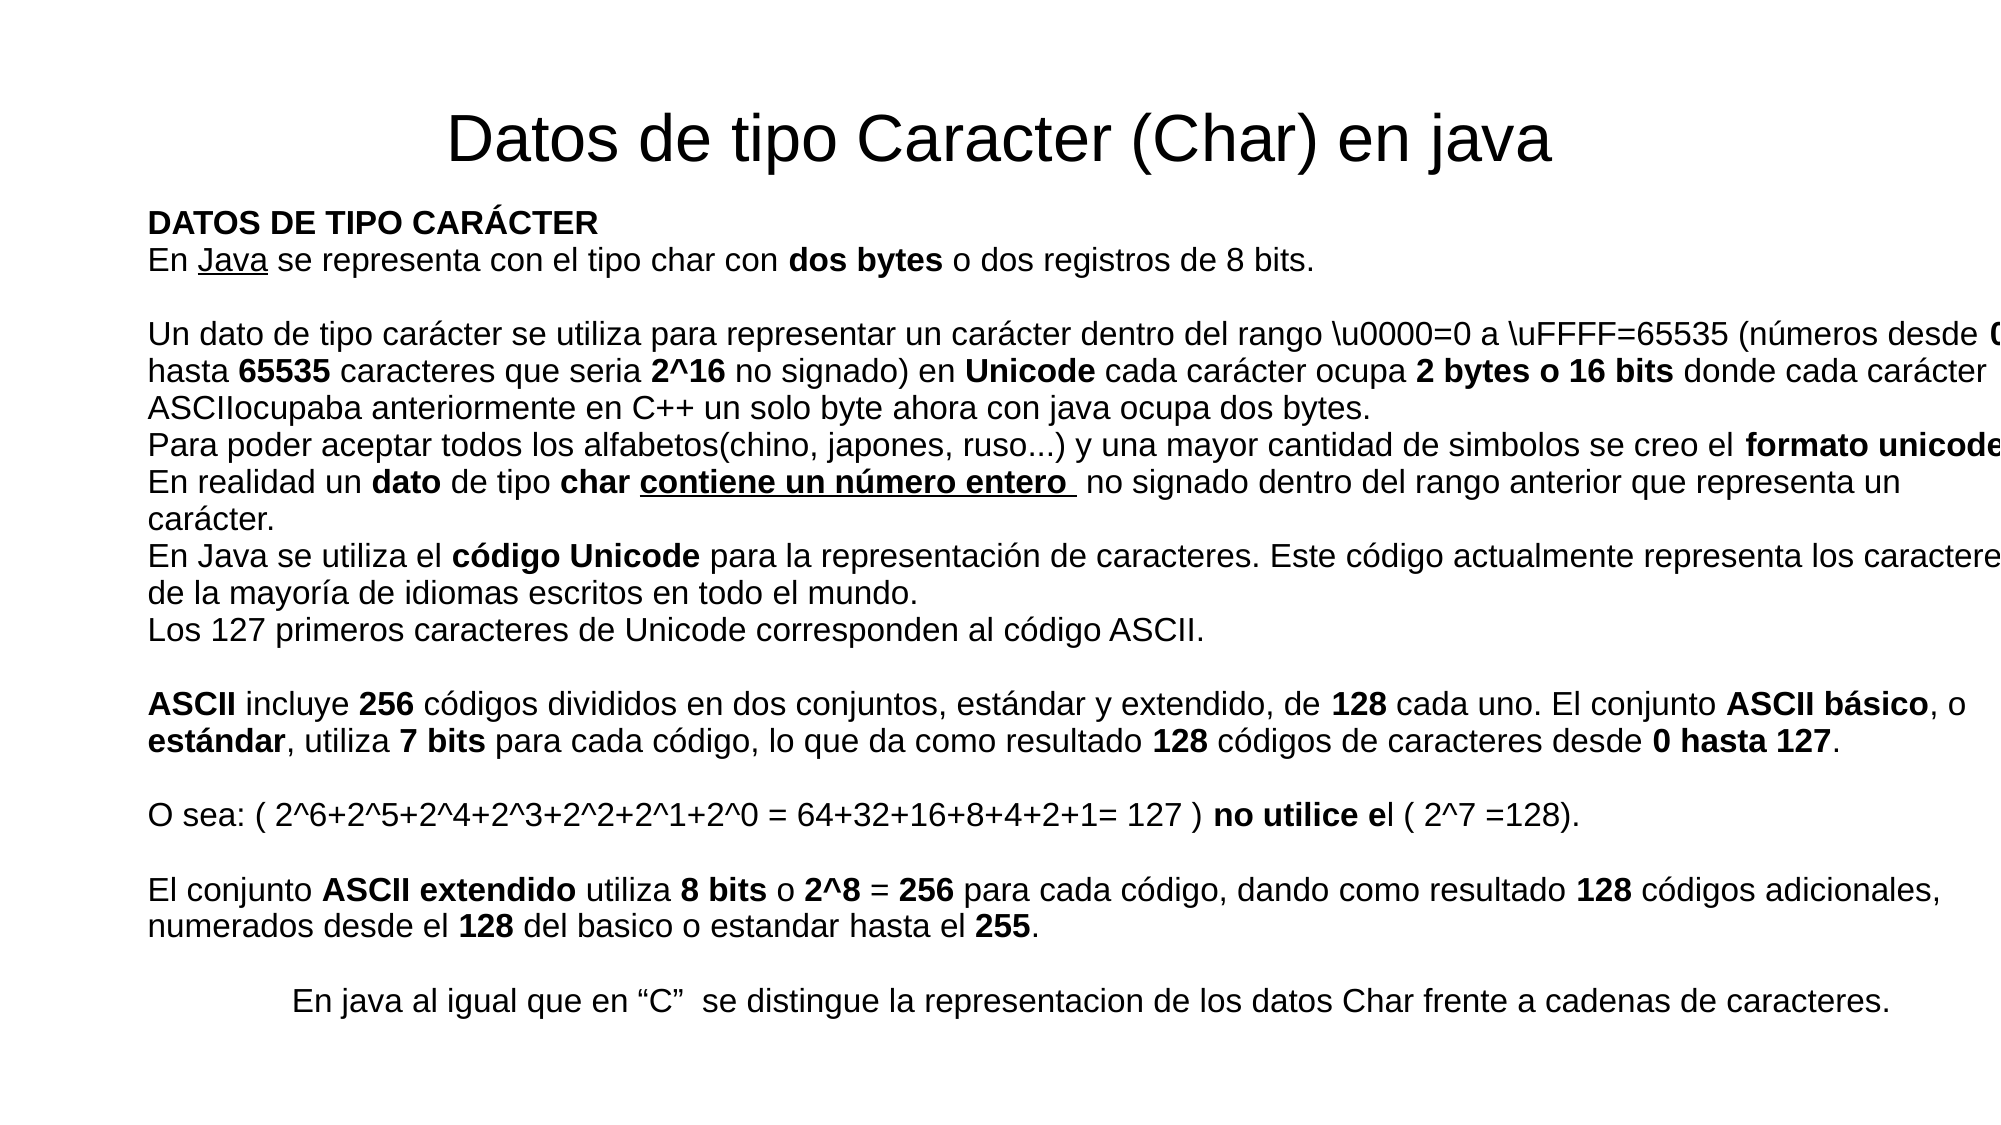

# Datos de tipo Caracter (Char) en java
DATOS DE TIPO CARÁCTER
En Java se representa con el tipo char con dos bytes o dos registros de 8 bits.
Un dato de tipo carácter se utiliza para representar un carácter dentro del rango \u0000=0 a \uFFFF=65535 (números desde 0 hasta 65535 caracteres que seria 2^16 no signado) en Unicode cada carácter ocupa 2 bytes o 16 bits donde cada carácter ASCIIocupaba anteriormente en C++ un solo byte ahora con java ocupa dos bytes.
Para poder aceptar todos los alfabetos(chino, japones, ruso...) y una mayor cantidad de simbolos se creo el formato unicode.
En realidad un dato de tipo char contiene un número entero no signado dentro del rango anterior que representa un carácter.
En Java se utiliza el código Unicode para la representación de caracteres. Este código actualmente representa los caracteres de la mayoría de idiomas escritos en todo el mundo.
Los 127 primeros caracteres de Unicode corresponden al código ASCII.
ASCII incluye 256 códigos divididos en dos conjuntos, estándar y extendido, de 128 cada uno. El conjunto ASCII básico, o estándar, utiliza 7 bits para cada código, lo que da como resultado 128 códigos de caracteres desde 0 hasta 127.
O sea: ( 2^6+2^5+2^4+2^3+2^2+2^1+2^0 = 64+32+16+8+4+2+1= 127 ) no utilice el ( 2^7 =128).
El conjunto ASCII extendido utiliza 8 bits o 2^8 = 256 para cada código, dando como resultado 128 códigos adicionales, numerados desde el 128 del basico o estandar hasta el 255.
En java al igual que en “C” se distingue la representacion de los datos Char frente a cadenas de caracteres.